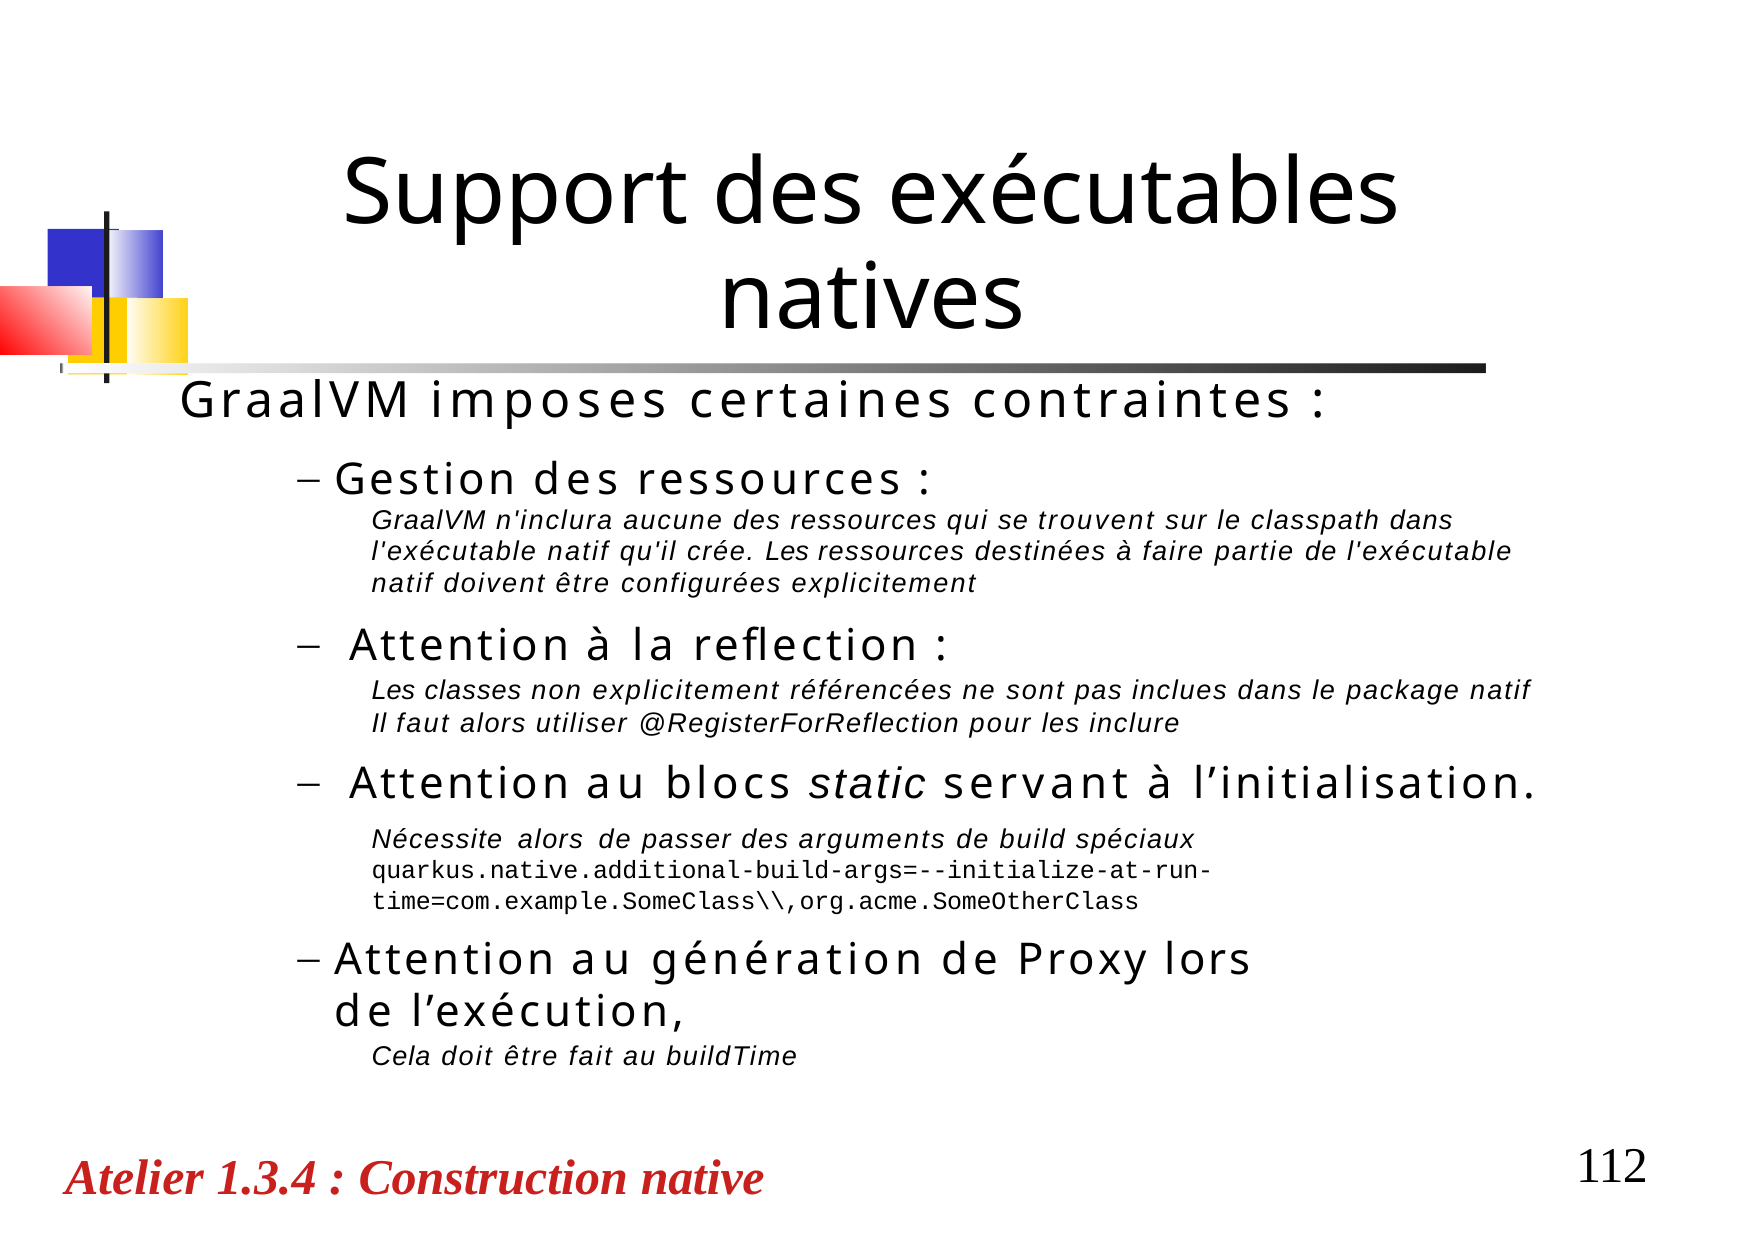

# Support des exécutables natives
GraalVM imposes certaines contraintes :
Gestion des ressources :
GraalVM n'inclura aucune des ressources qui se trouvent sur le classpath dans l'exécutable natif qu'il crée. Les ressources destinées à faire partie de l'exécutable natif doivent être configurées explicitement
Attention à la reflection :
Les classes non explicitement référencées ne sont pas inclues dans le package natif
Il faut alors utiliser @RegisterForReflection pour les inclure
Attention au blocs static servant à l’initialisation.
Nécessite alors de passer des arguments de build spéciaux quarkus.native.additional-build-args=--initialize-at-run- time=com.example.SomeClass\\,org.acme.SomeOtherClass
Attention au génération de Proxy lors de l’exécution,
Cela doit être fait au buildTime
112
Atelier 1.3.4 : Construction native